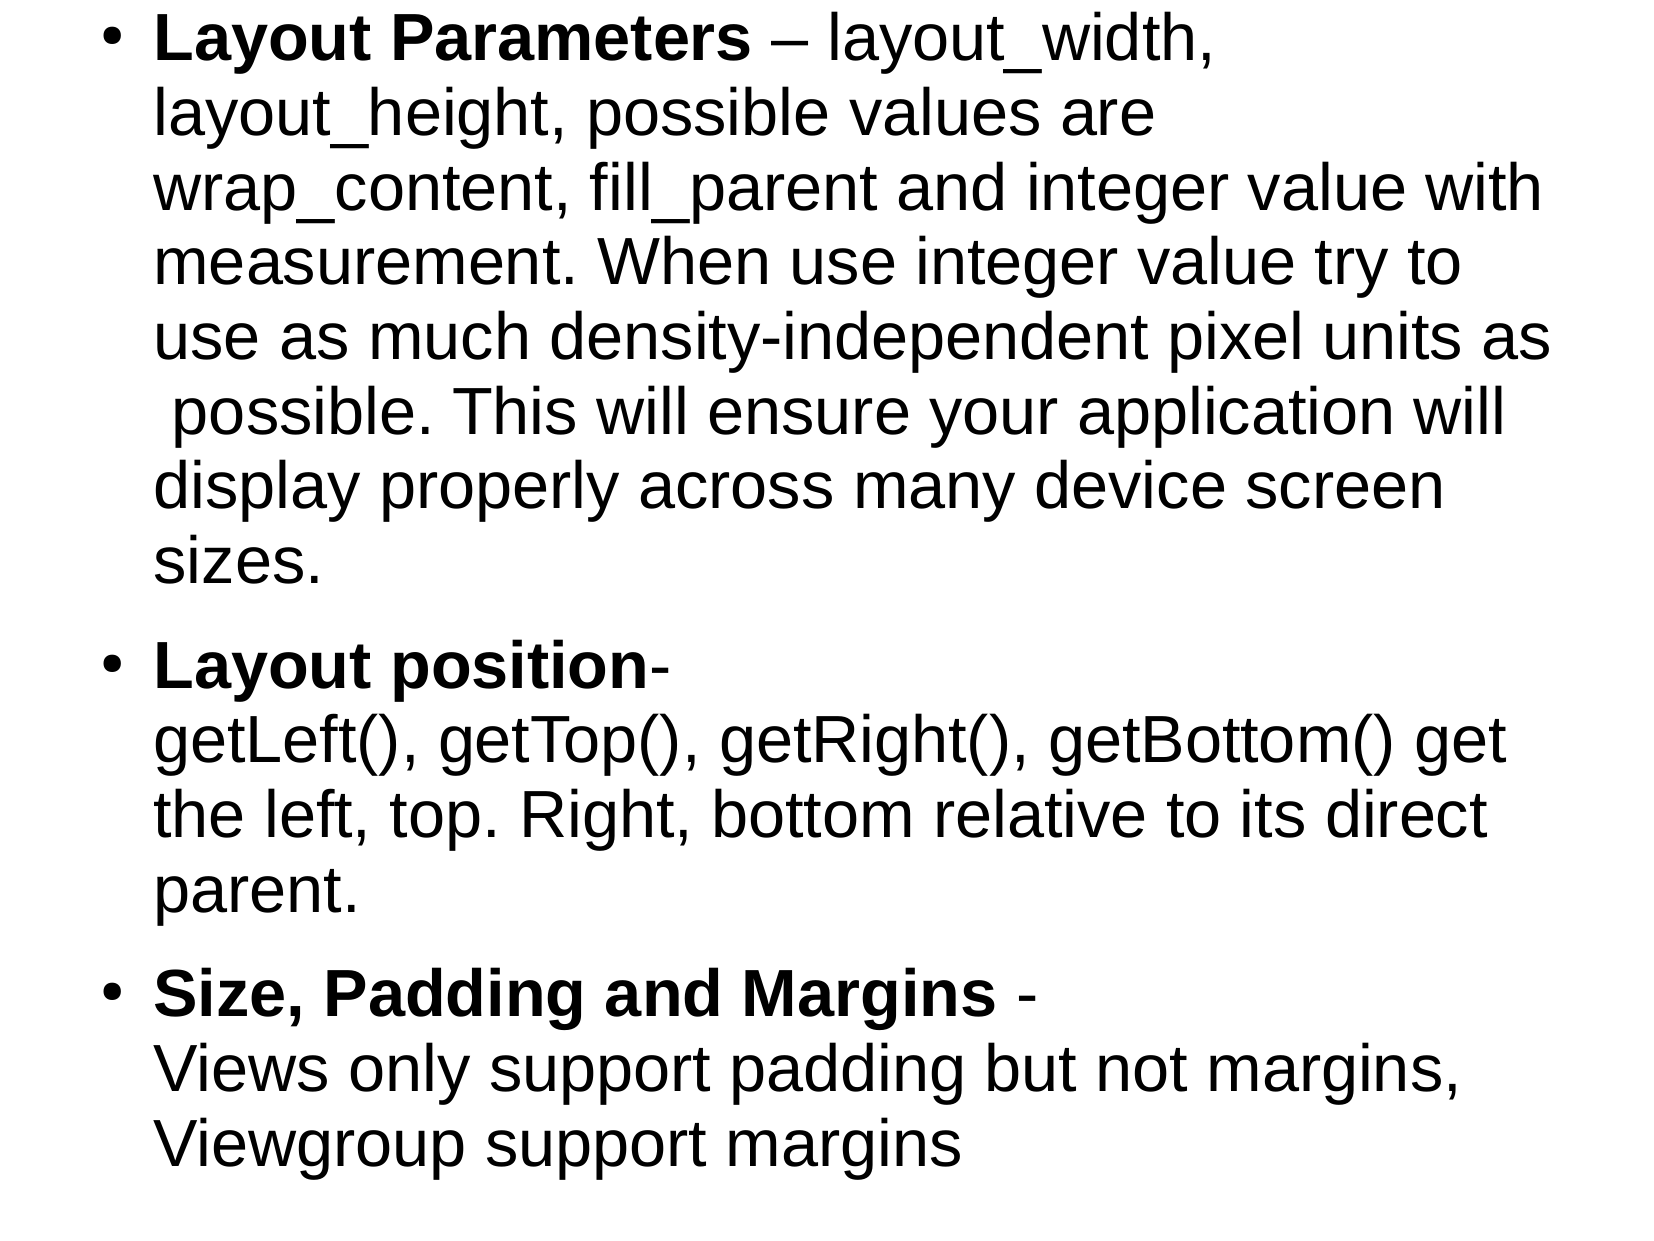

# Layout Parameters – layout_width, layout_height, possible values are wrap_content, fill_parent and integer value with measurement. When use integer value try to use as much density-independent pixel units as possible. This will ensure your application will display properly across many device screen sizes.
Layout position-
getLeft(), getTop(), getRight(), getBottom() get the left, top. Right, bottom relative to its direct parent.
Size, Padding and Margins -
Views only support padding but not margins, Viewgroup support margins